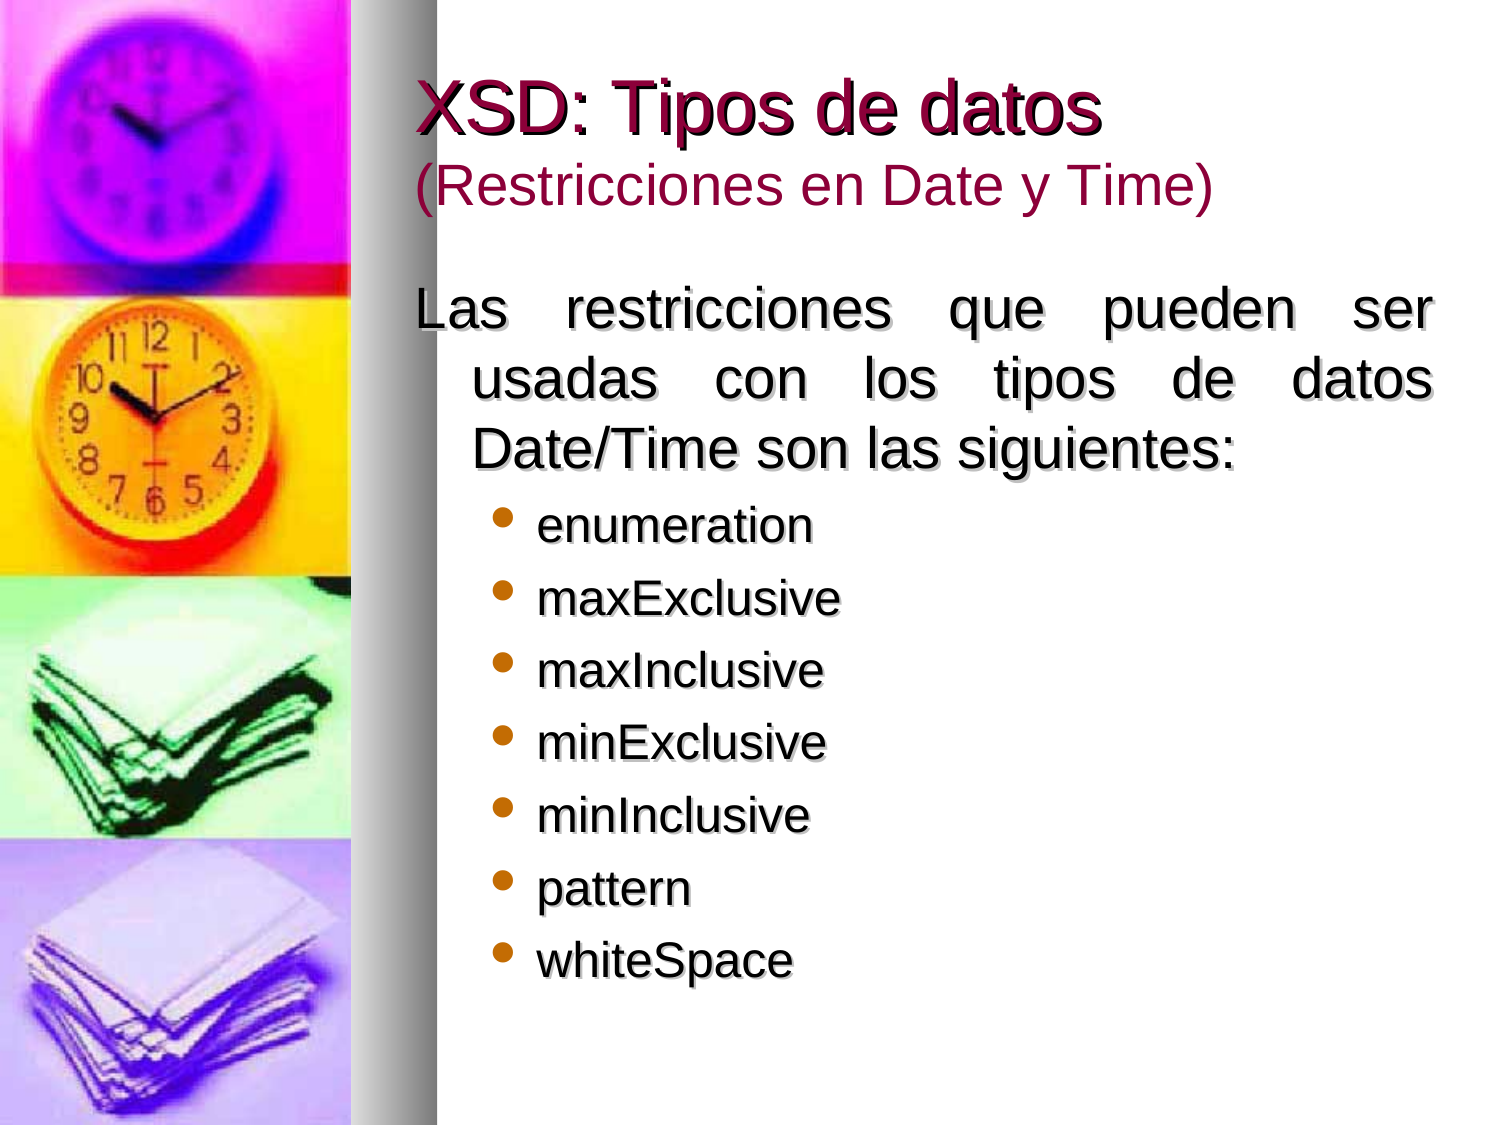

# XSD: Tipos de datos (Restricciones en Date y Time)
Las restricciones que pueden ser usadas con los tipos de datos Date/Time son las siguientes:
enumeration
maxExclusive
maxInclusive
minExclusive
minInclusive
pattern
whiteSpace